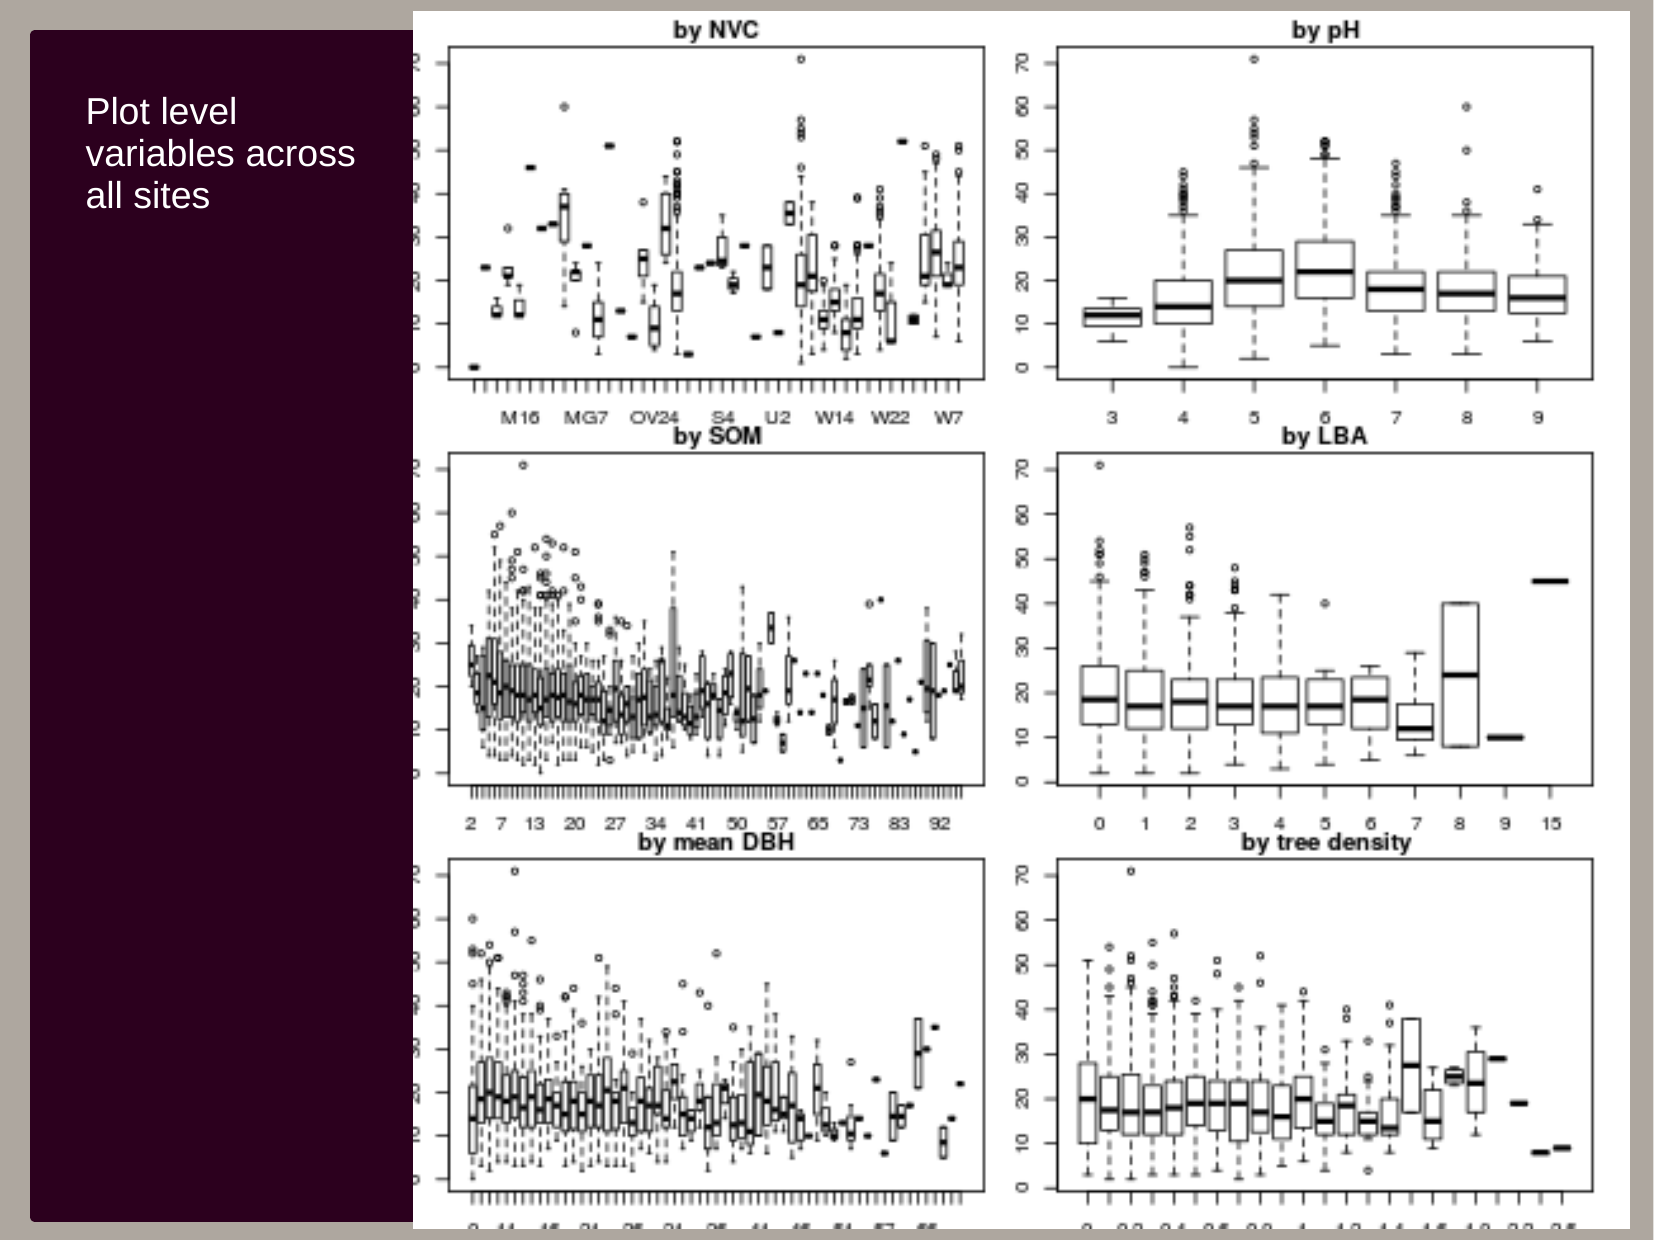

#
Plot level variables across all sites